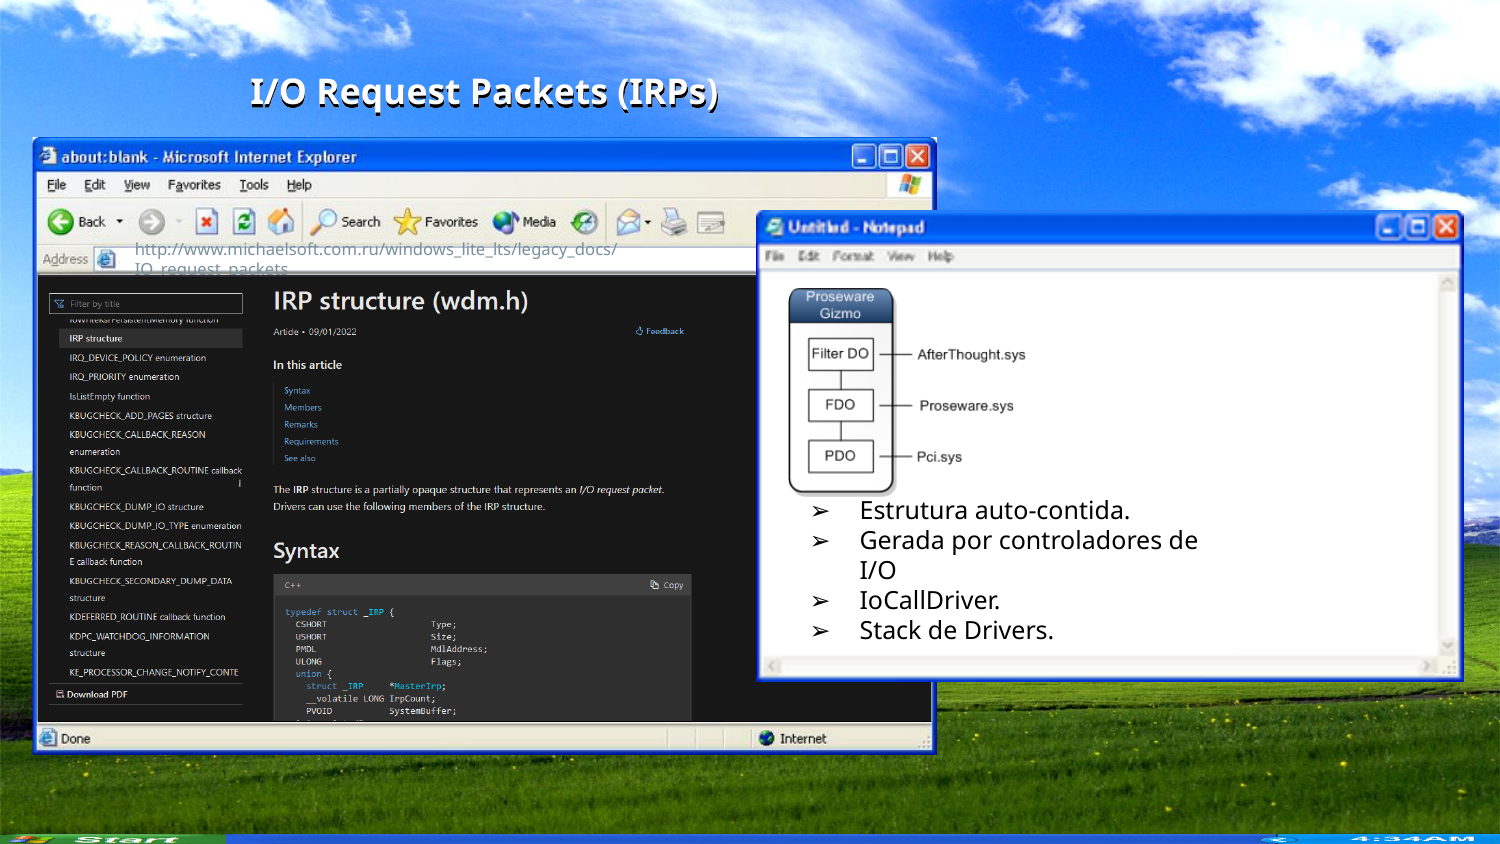

I/O Request Packets (IRPs)
http://www.michaelsoft.com.ru/windows_lite_lts/legacy_docs/IO_request_packets
Estrutura auto-contida.
Gerada por controladores de I/O
IoCallDriver.
Stack de Drivers.